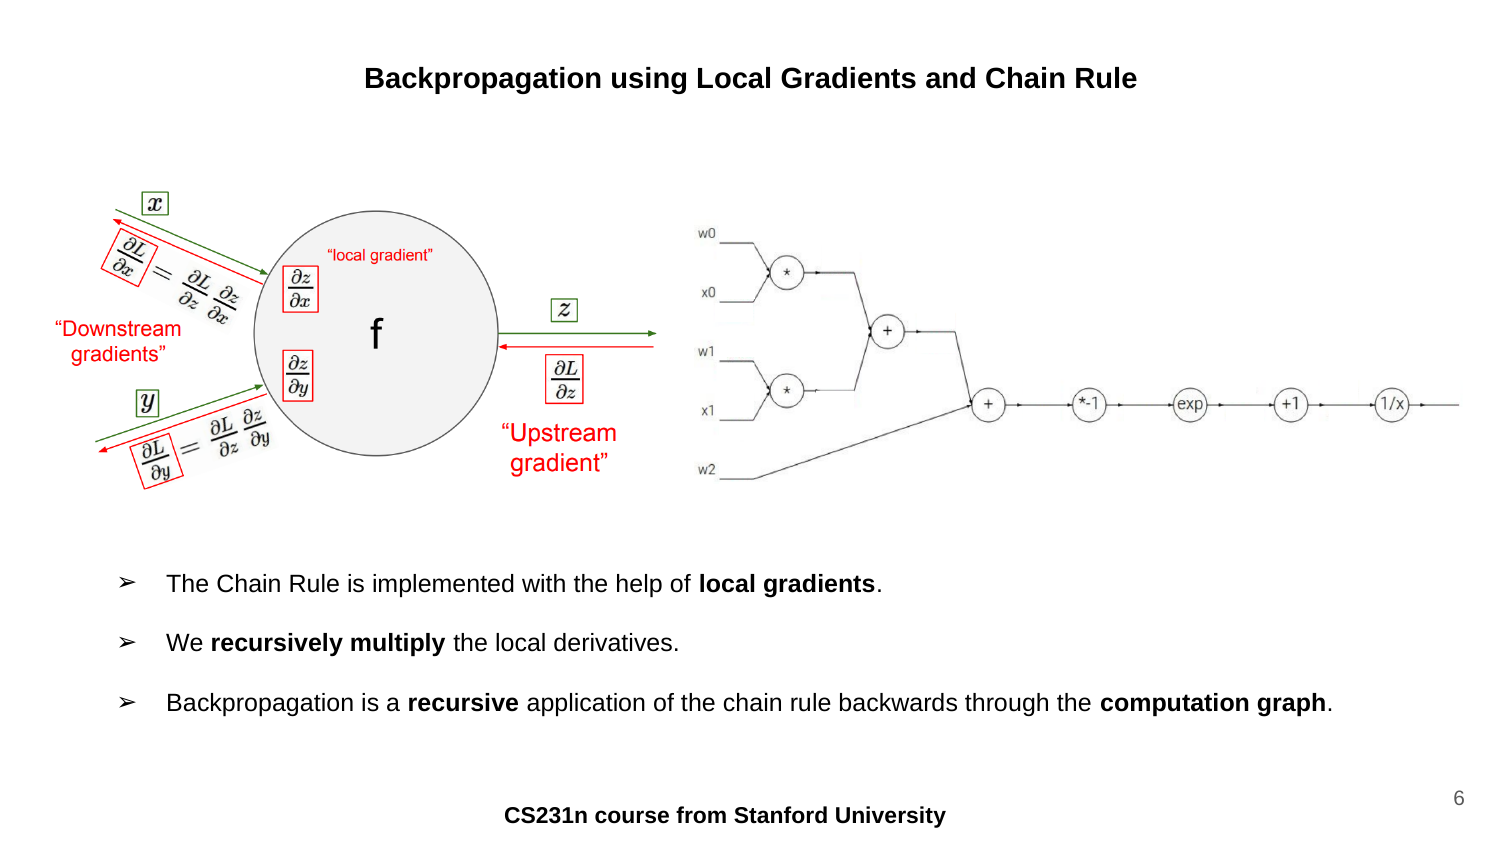

Backpropagation using Local Gradients and Chain Rule
The Chain Rule is implemented with the help of local gradients.
We recursively multiply the local derivatives.
Backpropagation is a recursive application of the chain rule backwards through the computation graph.
CS231n course from Stanford University